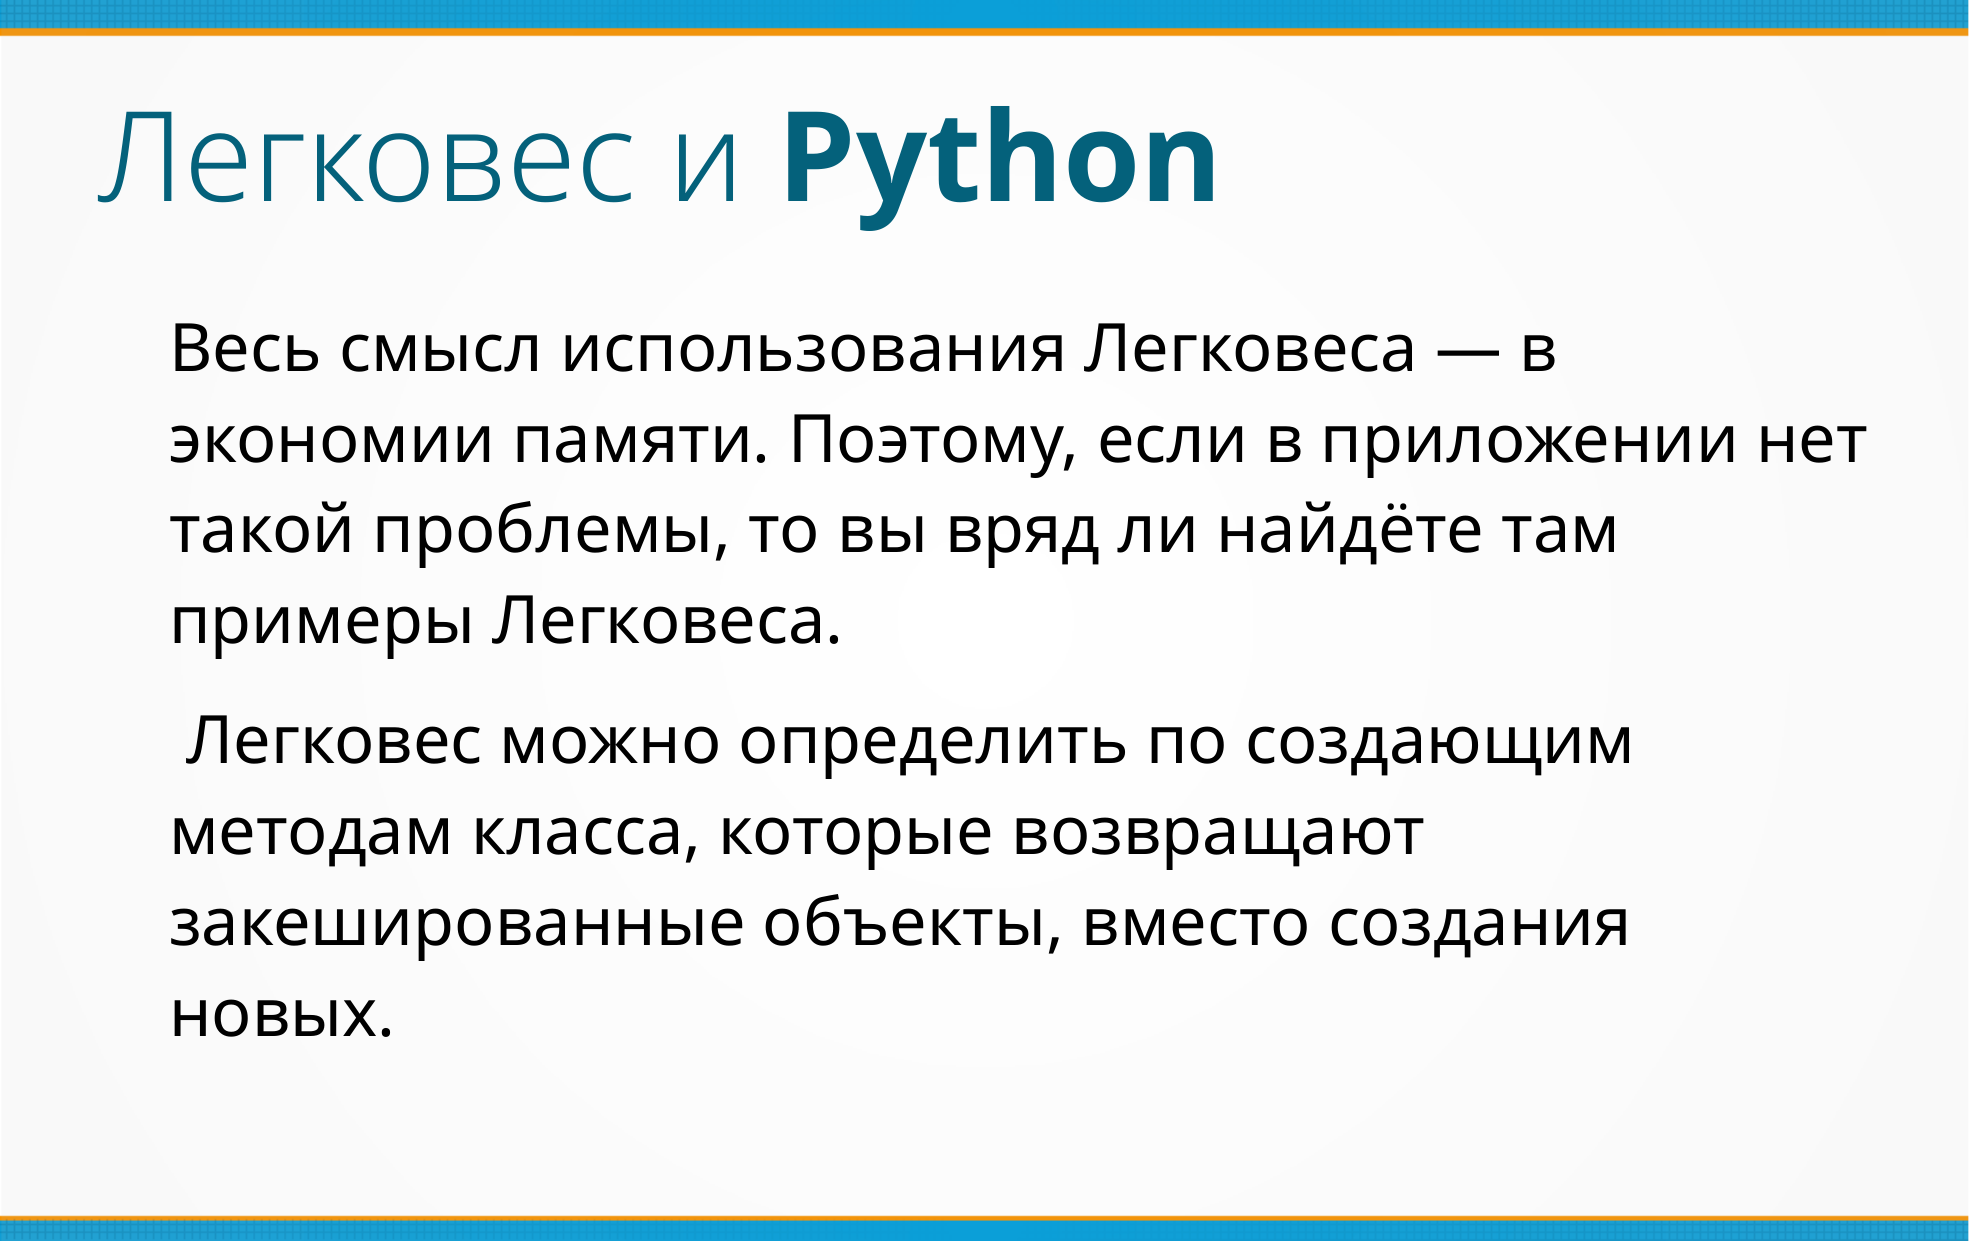

# Легковес и Python
Весь смысл использования Легковеса — в экономии памяти. Поэтому, если в приложении нет такой проблемы, то вы вряд ли найдёте там примеры Легковеса.
 Легковес можно определить по создающим методам класса, которые возвращают закешированные объекты, вместо создания новых.